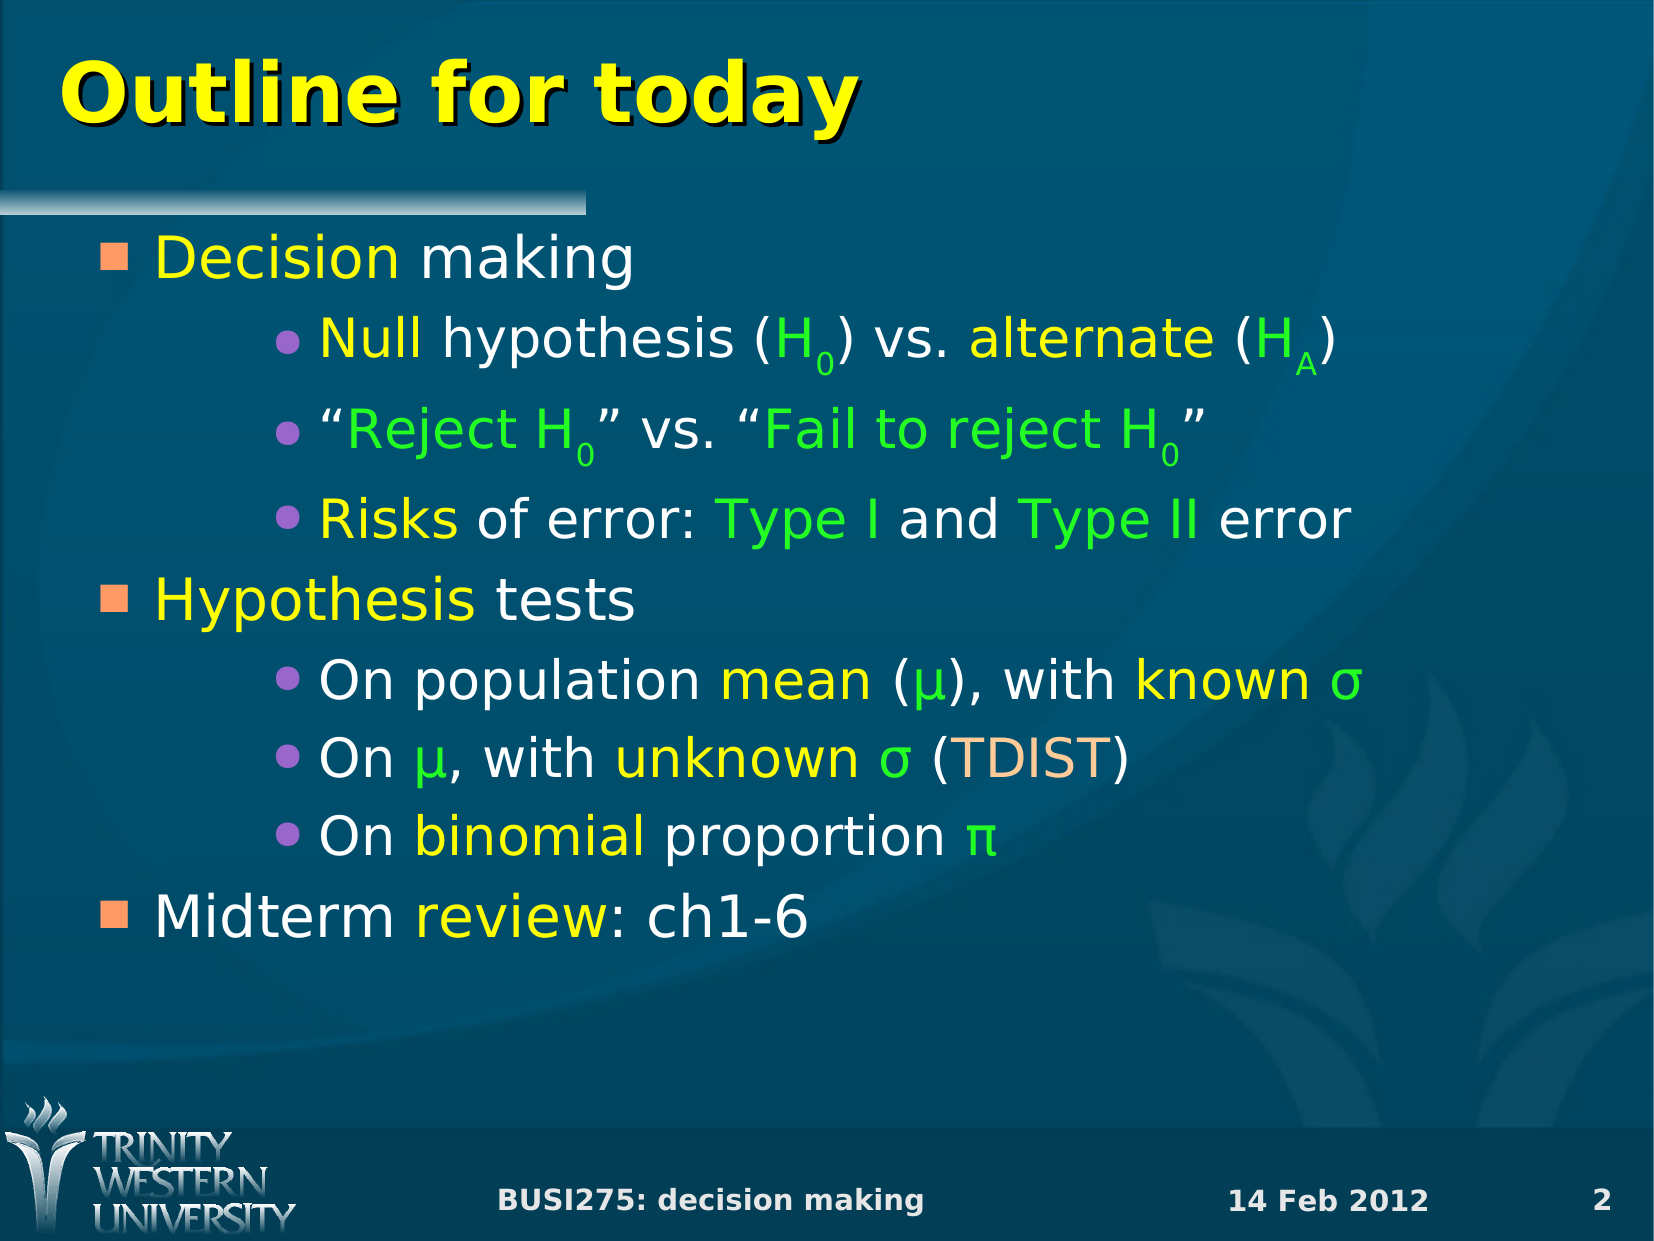

# Outline for today
Decision making
Null hypothesis (H0) vs. alternate (HA)
“Reject H0” vs. “Fail to reject H0”
Risks of error: Type I and Type II error
Hypothesis tests
On population mean (μ), with known σ
On μ, with unknown σ (TDIST)
On binomial proportion π
Midterm review: ch1-6
BUSI275: decision making
14 Feb 2012
2